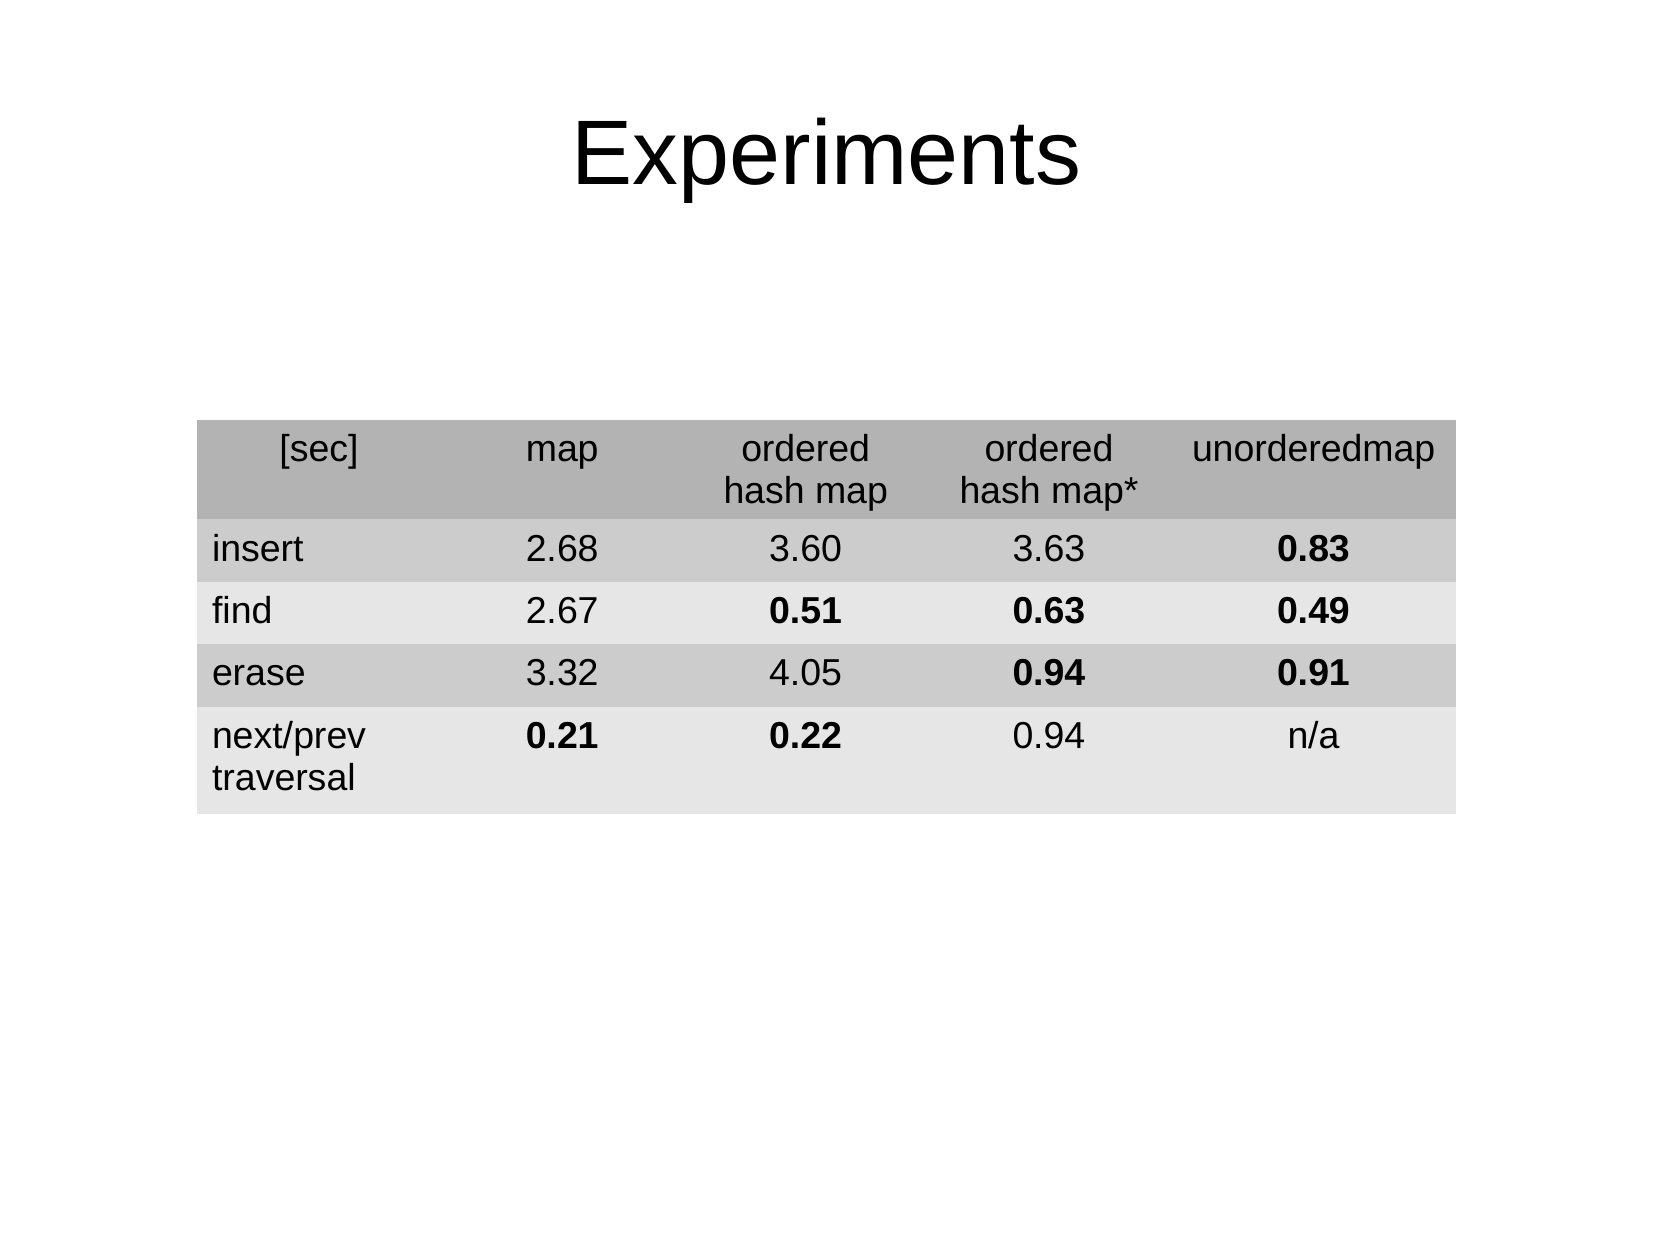

# Experiments
| [sec] | map | ordered hash map | ordered hash map\* | unorderedmap |
| --- | --- | --- | --- | --- |
| insert | 2.68 | 3.60 | 3.63 | 0.83 |
| find | 2.67 | 0.51 | 0.63 | 0.49 |
| erase | 3.32 | 4.05 | 0.94 | 0.91 |
| next/prev traversal | 0.21 | 0.22 | 0.94 | n/a |